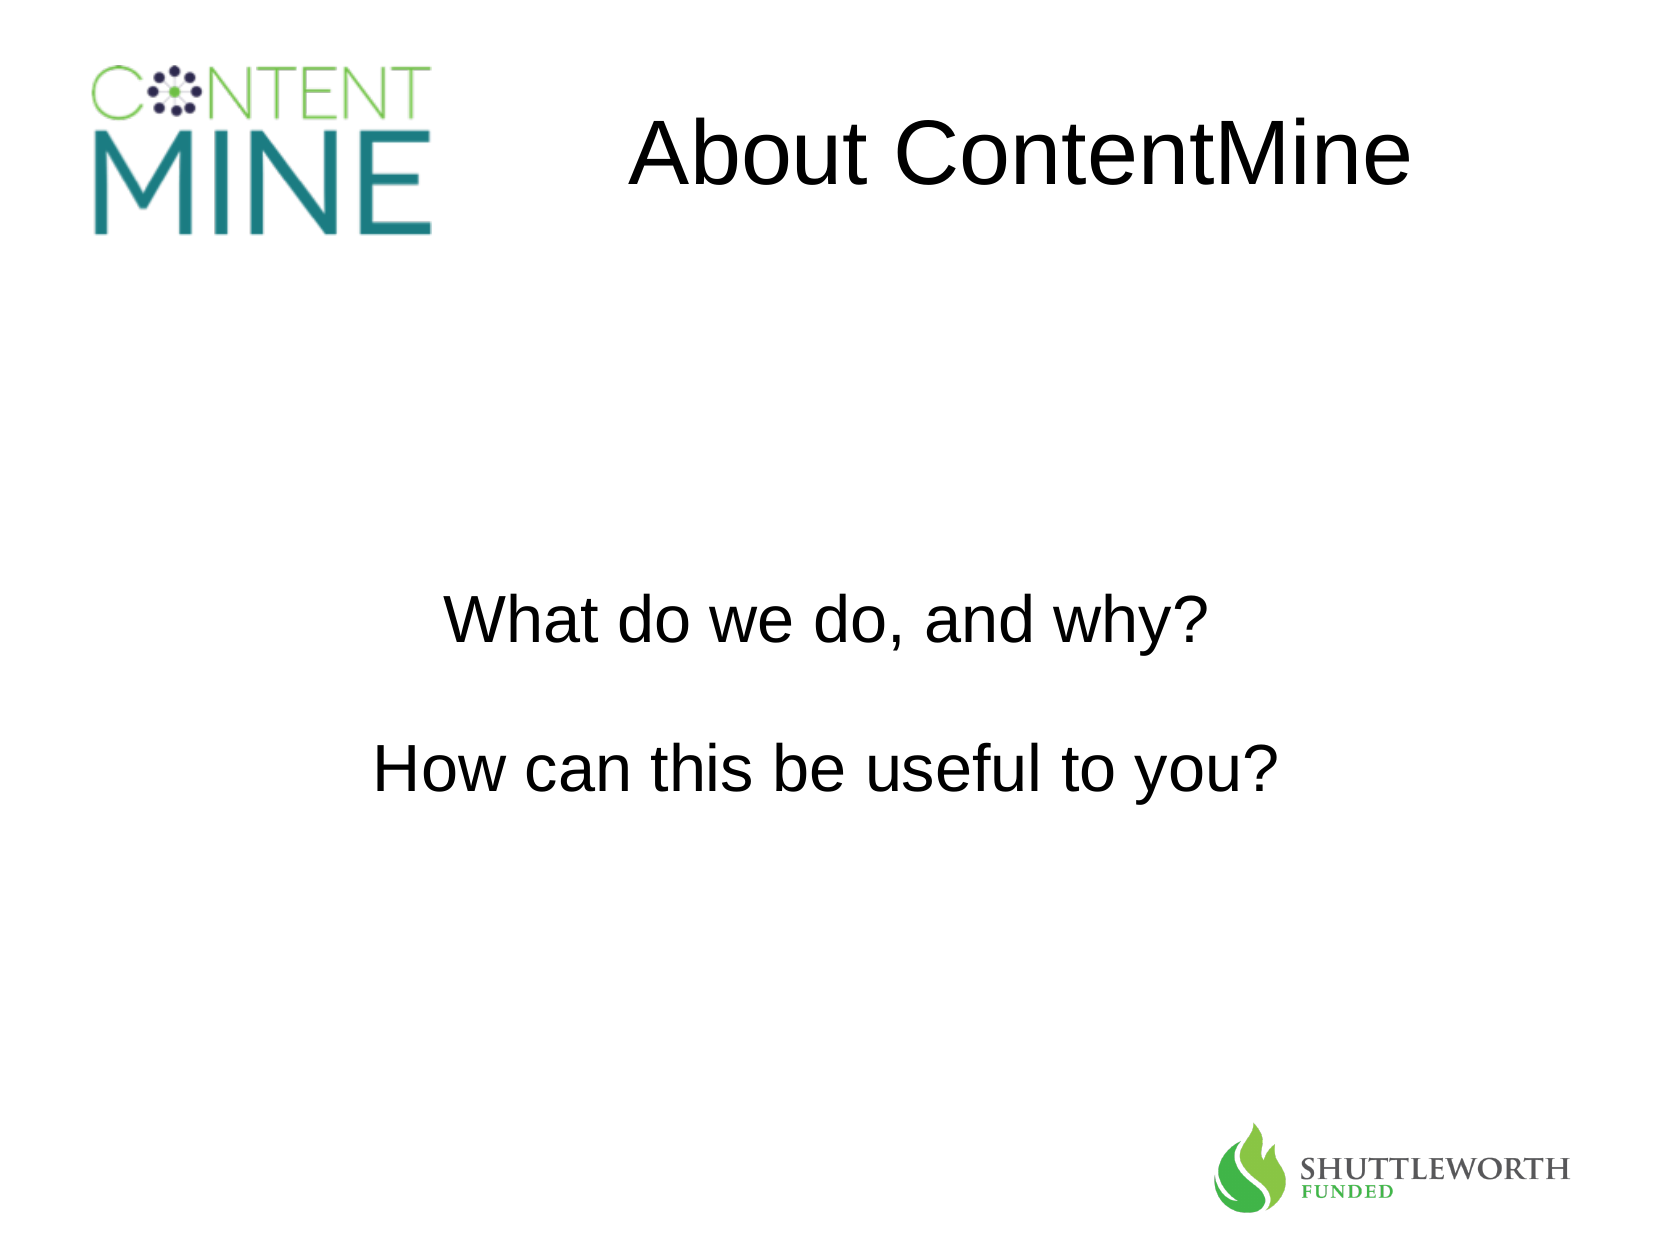

# About ContentMine
What do we do, and why?
How can this be useful to you?